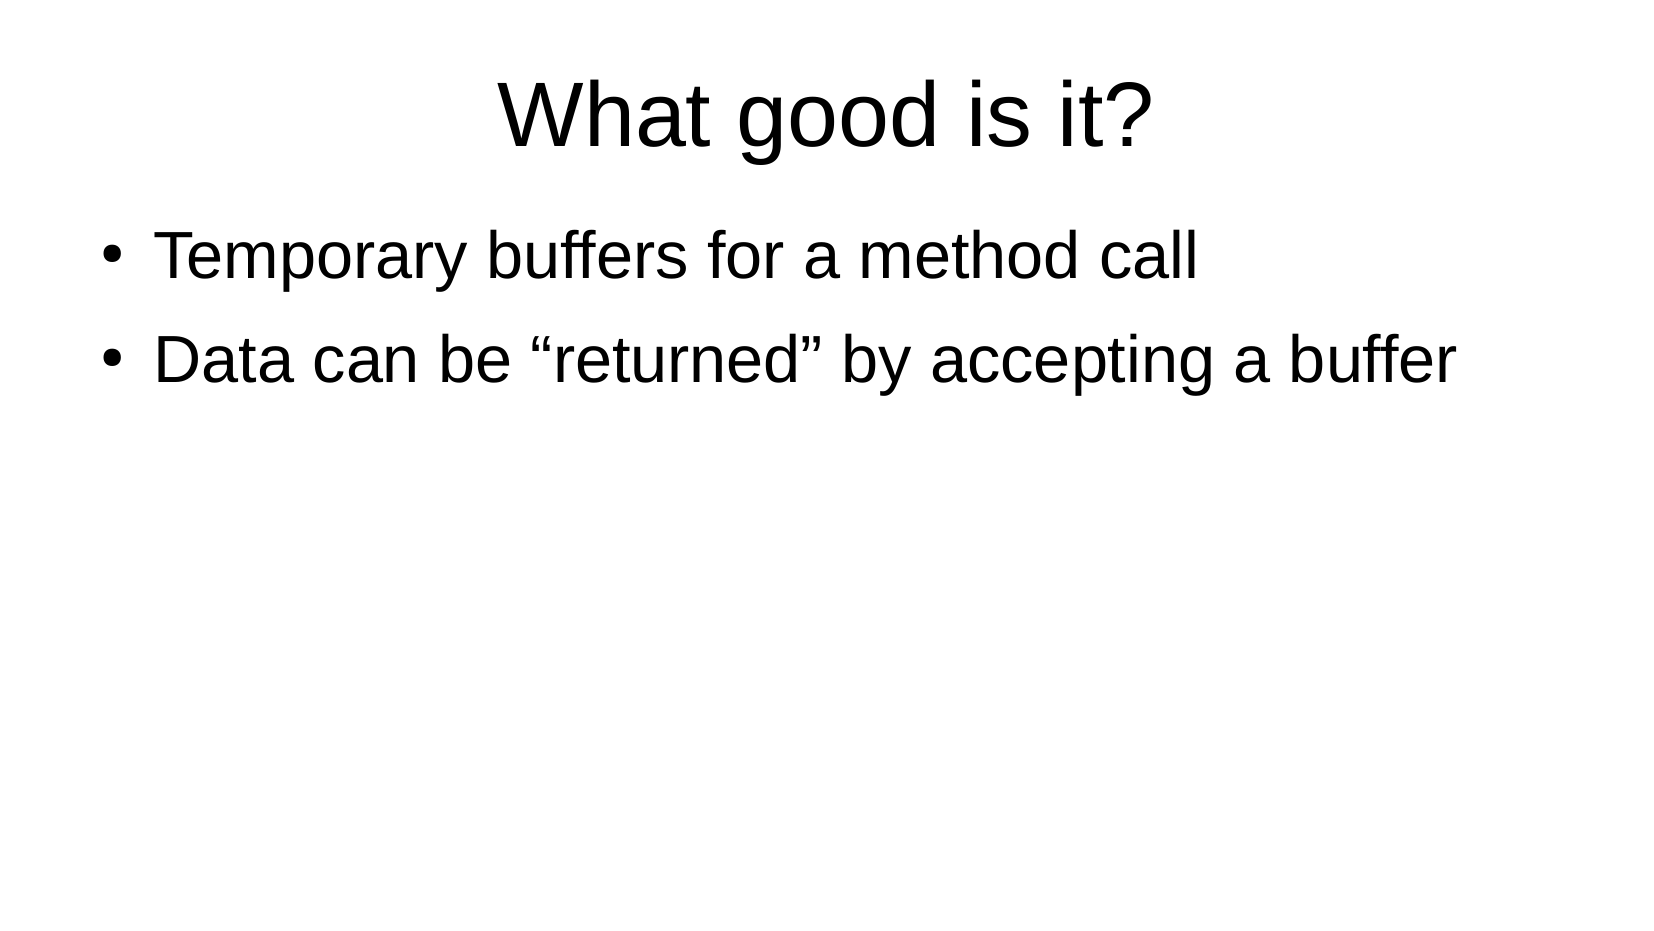

# What good is it?
Temporary buffers for a method call
Data can be “returned” by accepting a buffer